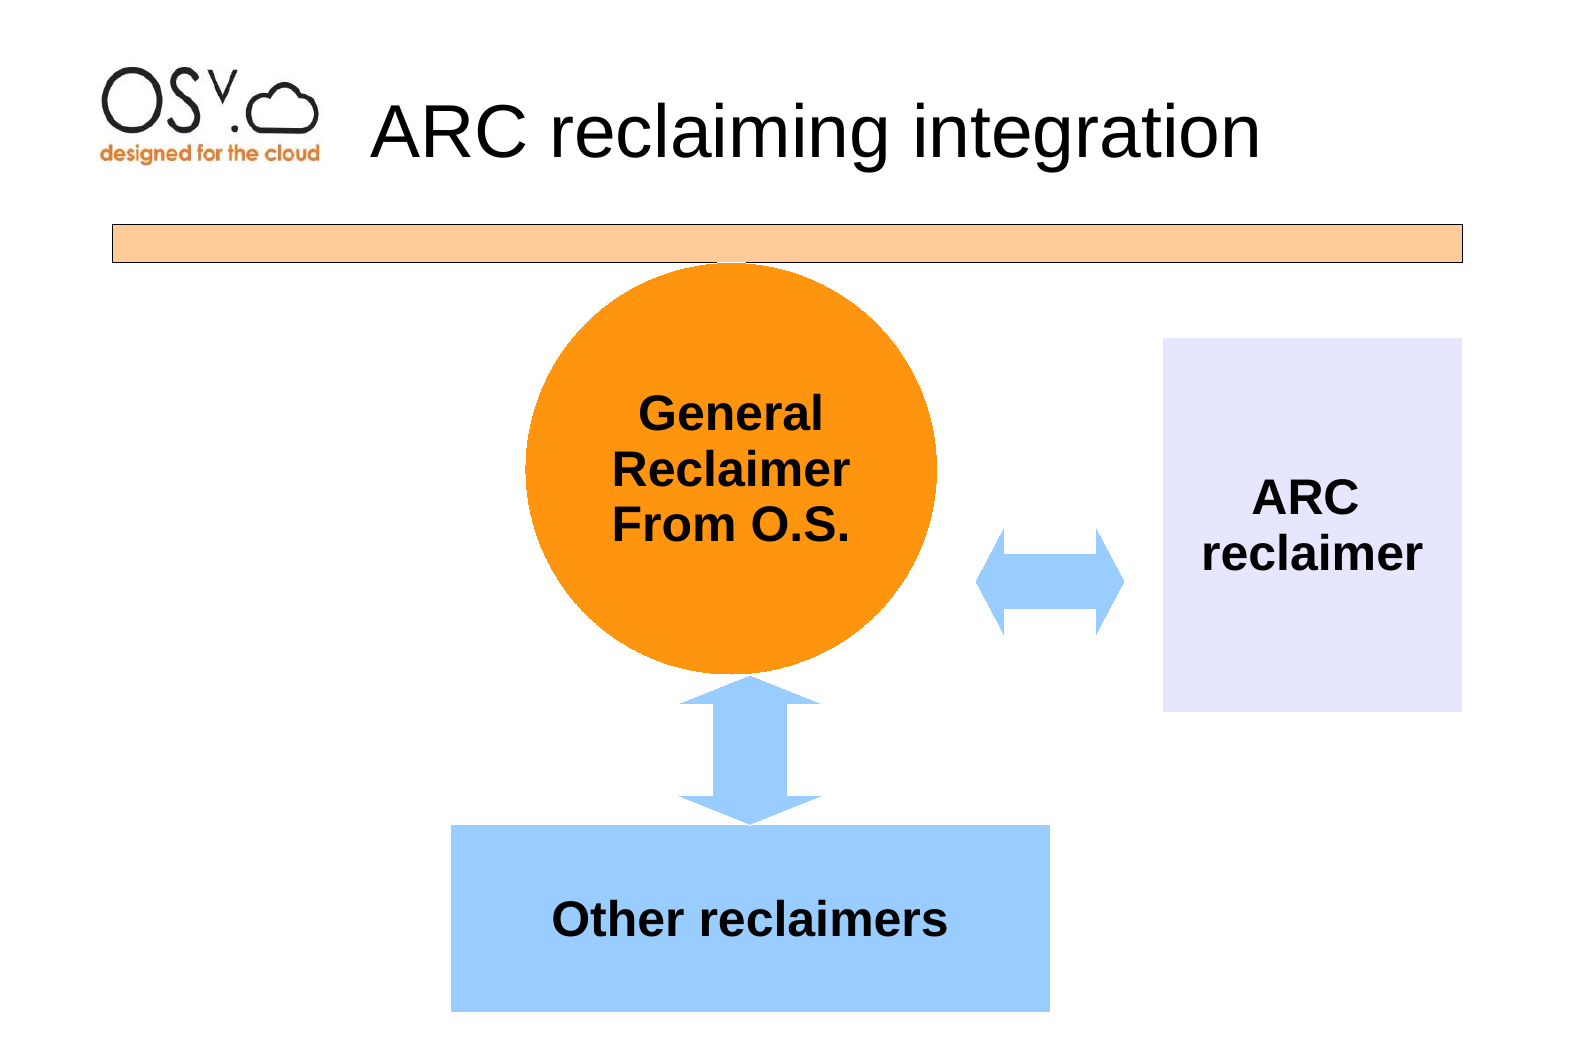

# ARC reclaiming integration
General
Reclaimer
From O.S.
ARC
reclaimer
Other reclaimers